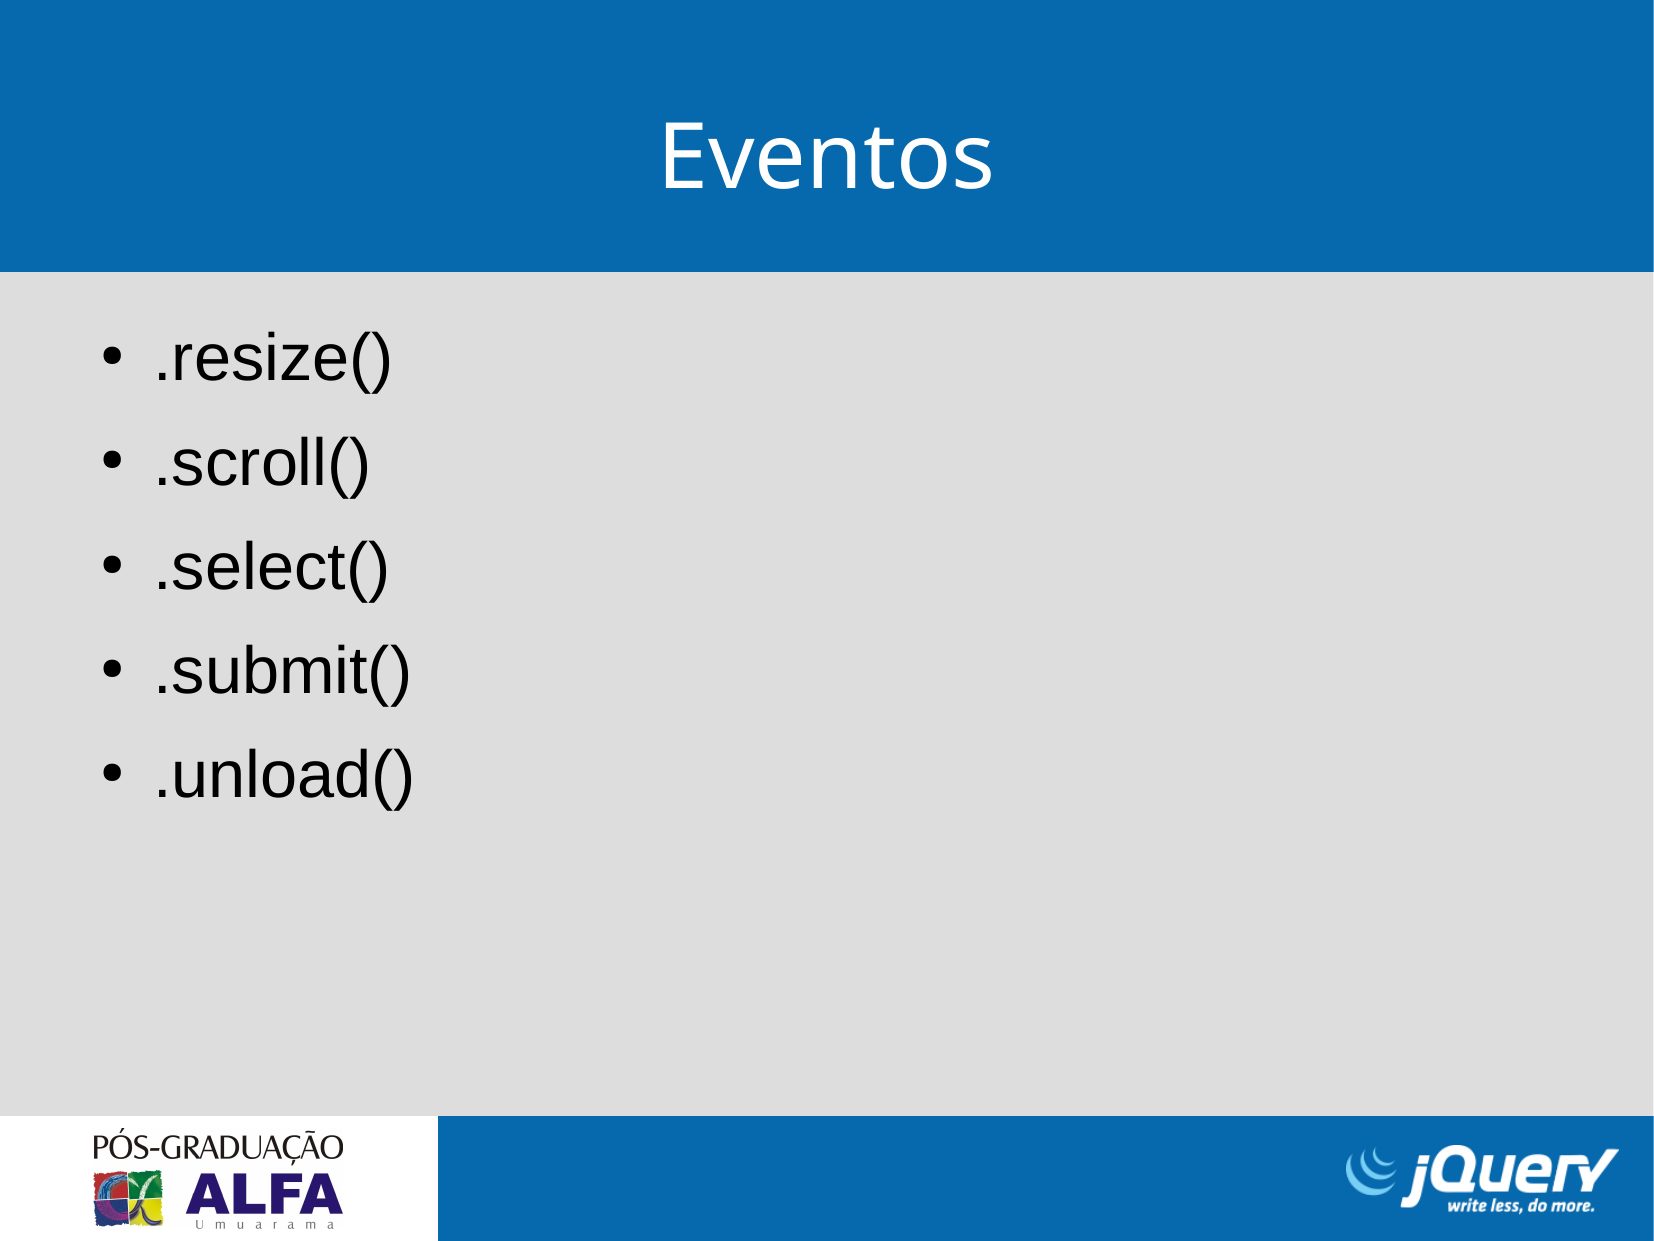

# Eventos
.resize()
.scroll()
.select()
.submit()
.unload()